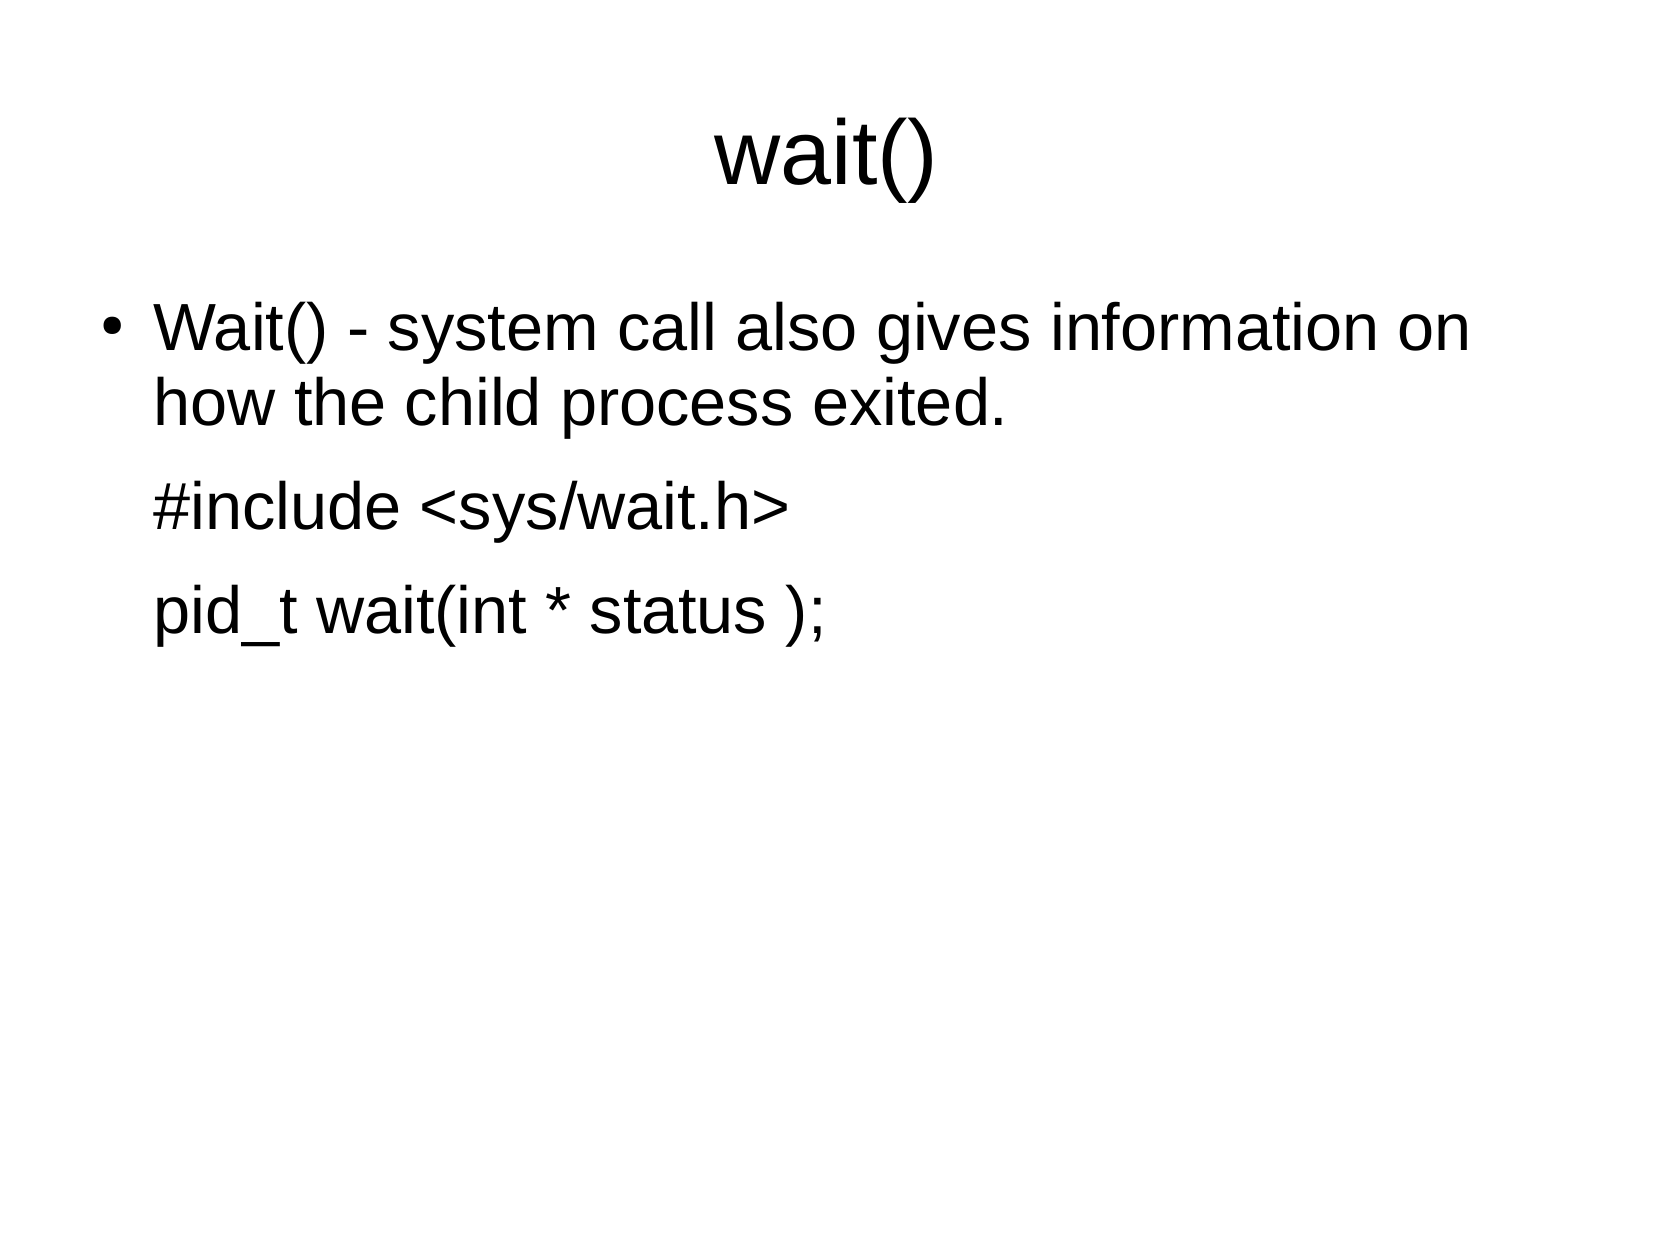

# wait()
Wait() - system call also gives information on how the child process exited.
#include <sys/wait.h>
pid_t wait(int * status );